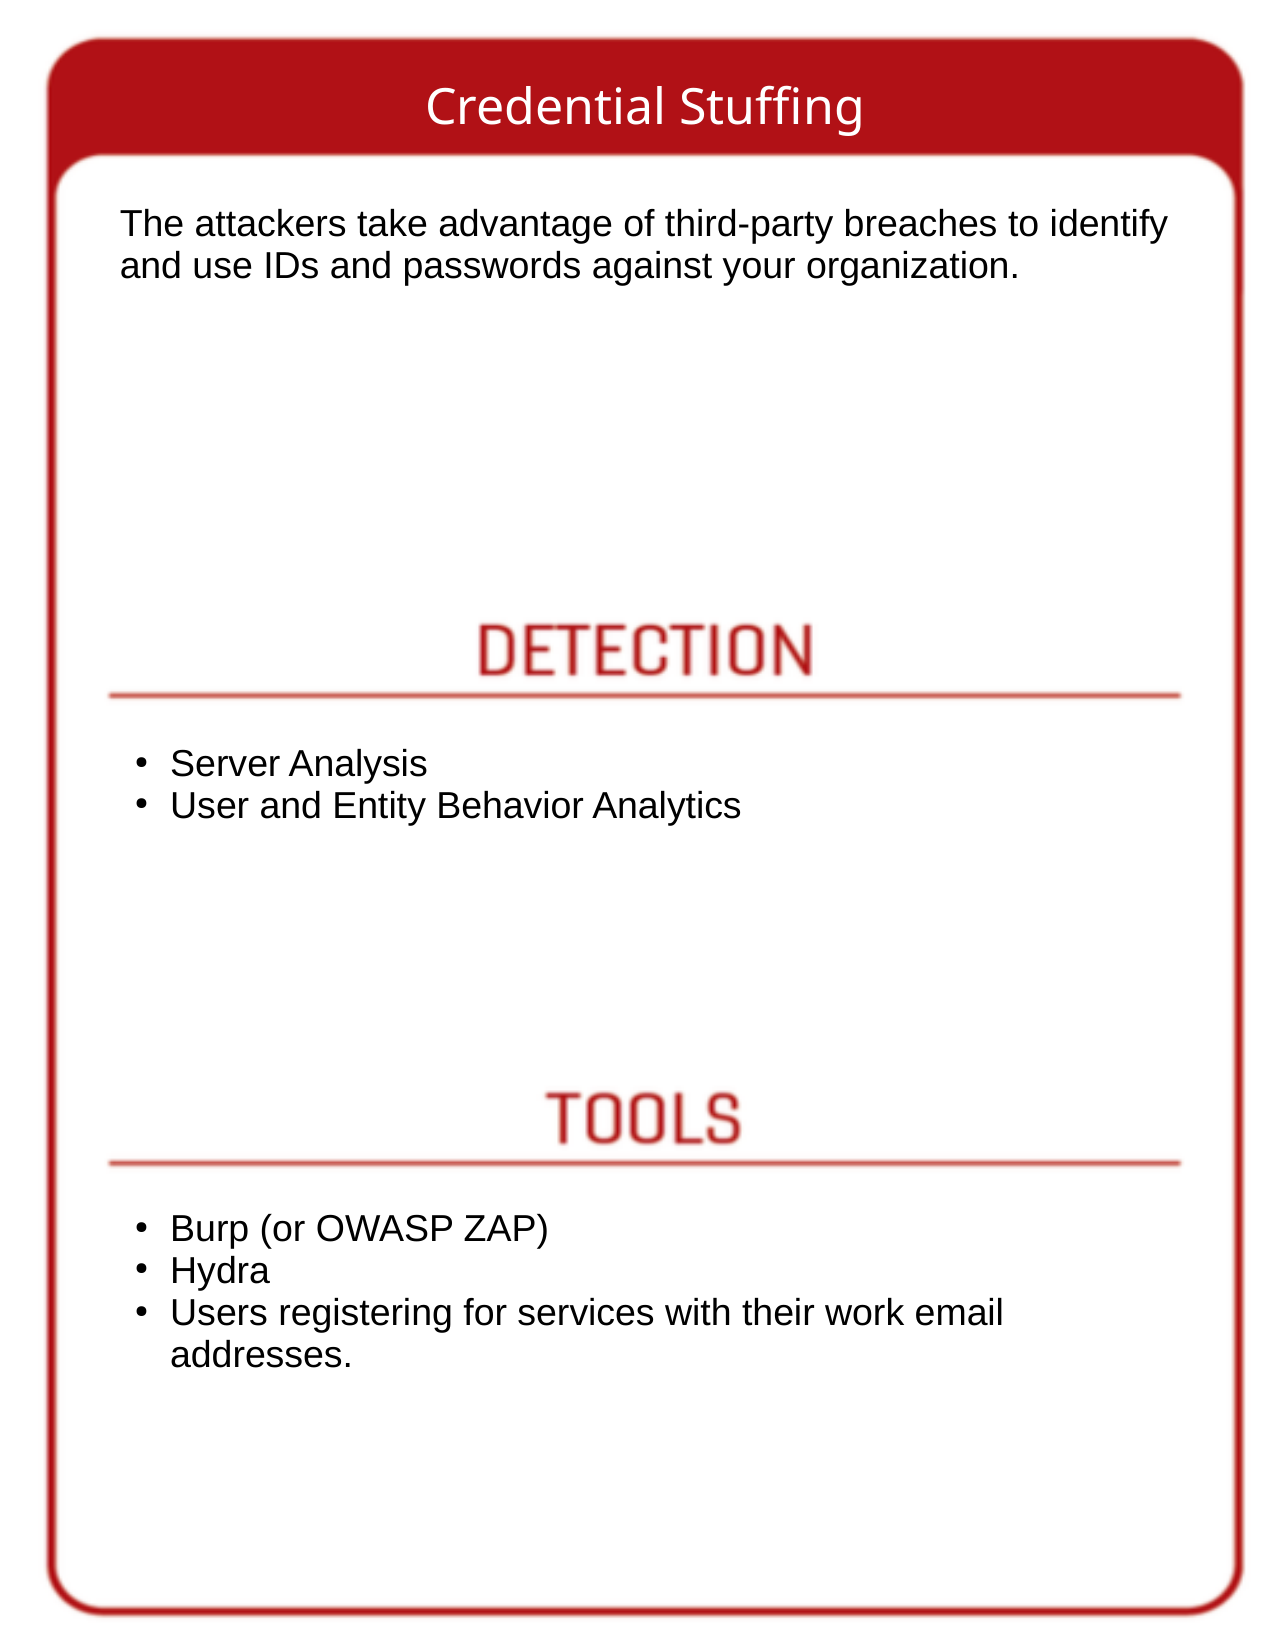

Credential Stuffing
The attackers take advantage of third-party breaches to identify and use IDs and passwords against your organization.
Server Analysis
User and Entity Behavior Analytics
Burp (or OWASP ZAP)
Hydra
Users registering for services with their work email addresses.